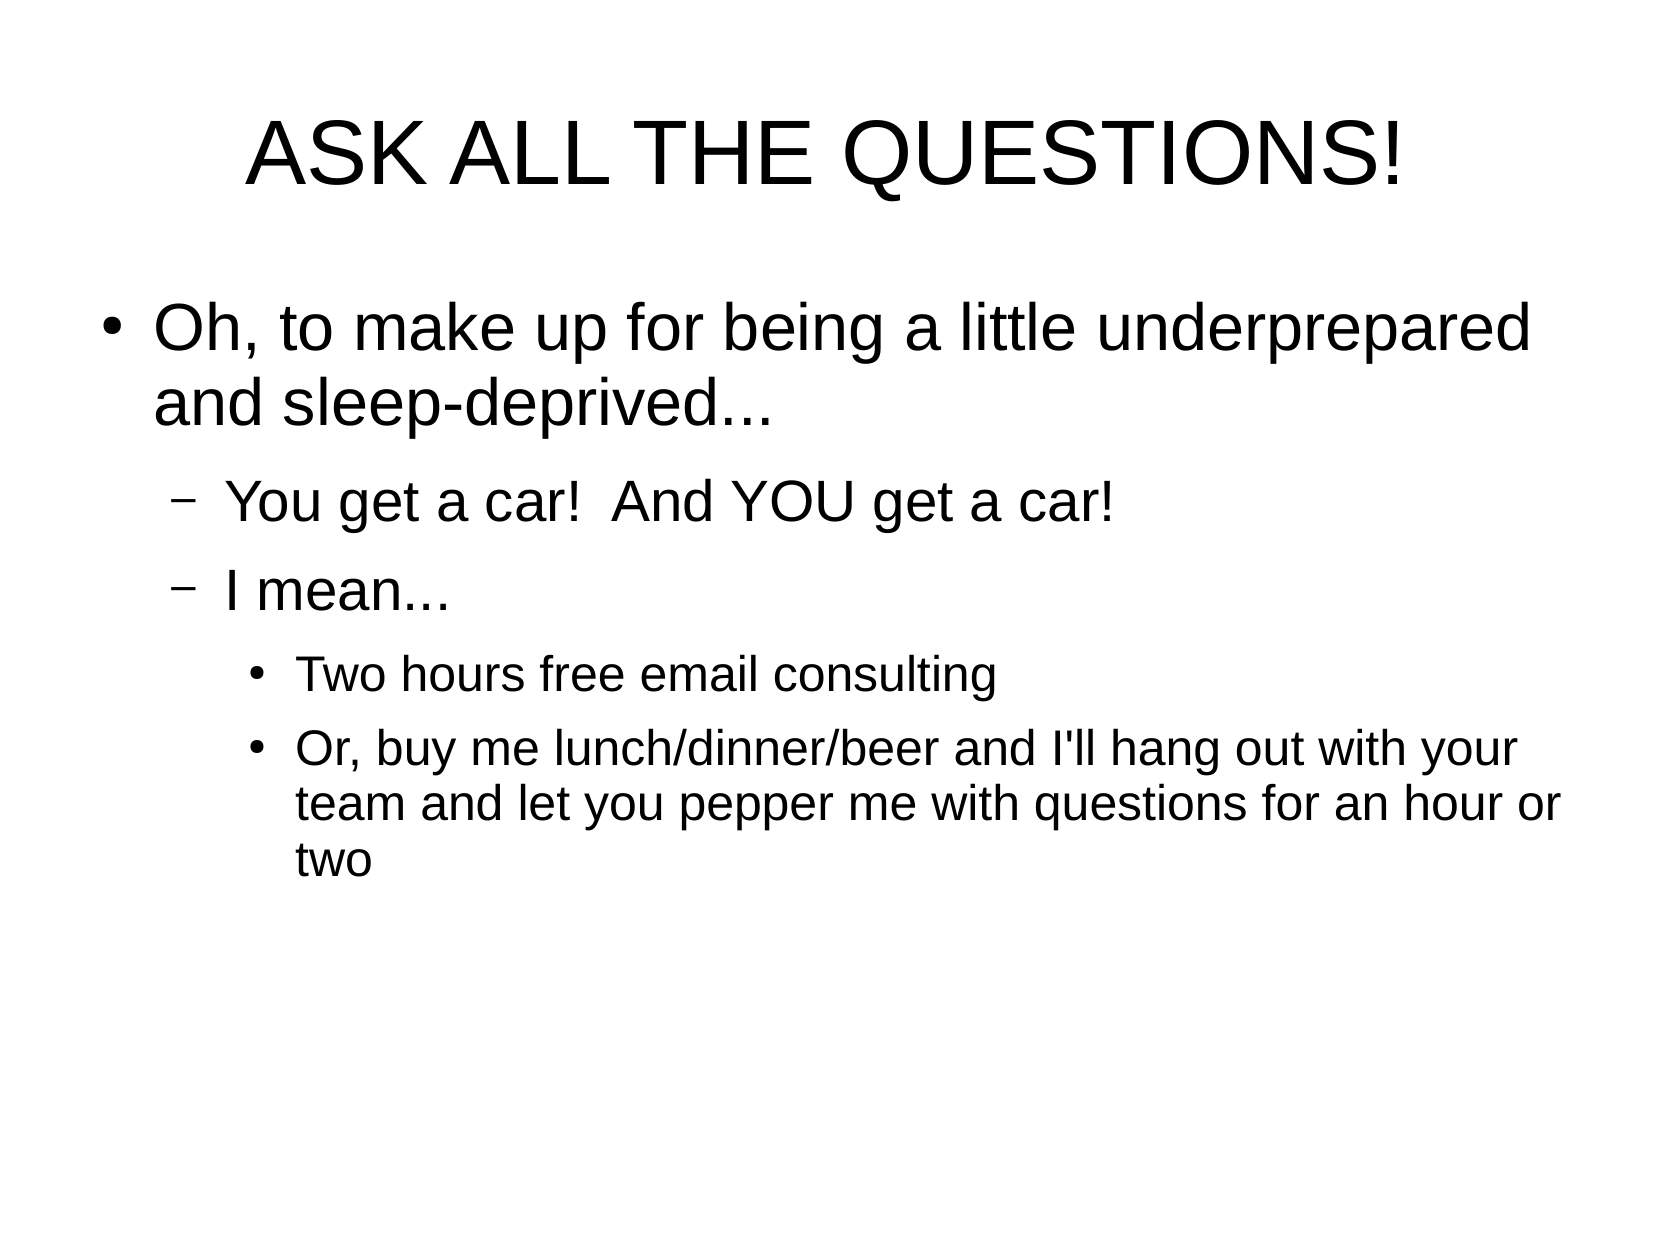

# ASK ALL THE QUESTIONS!
Oh, to make up for being a little underprepared and sleep-deprived...
You get a car! And YOU get a car!
I mean...
Two hours free email consulting
Or, buy me lunch/dinner/beer and I'll hang out with your team and let you pepper me with questions for an hour or two